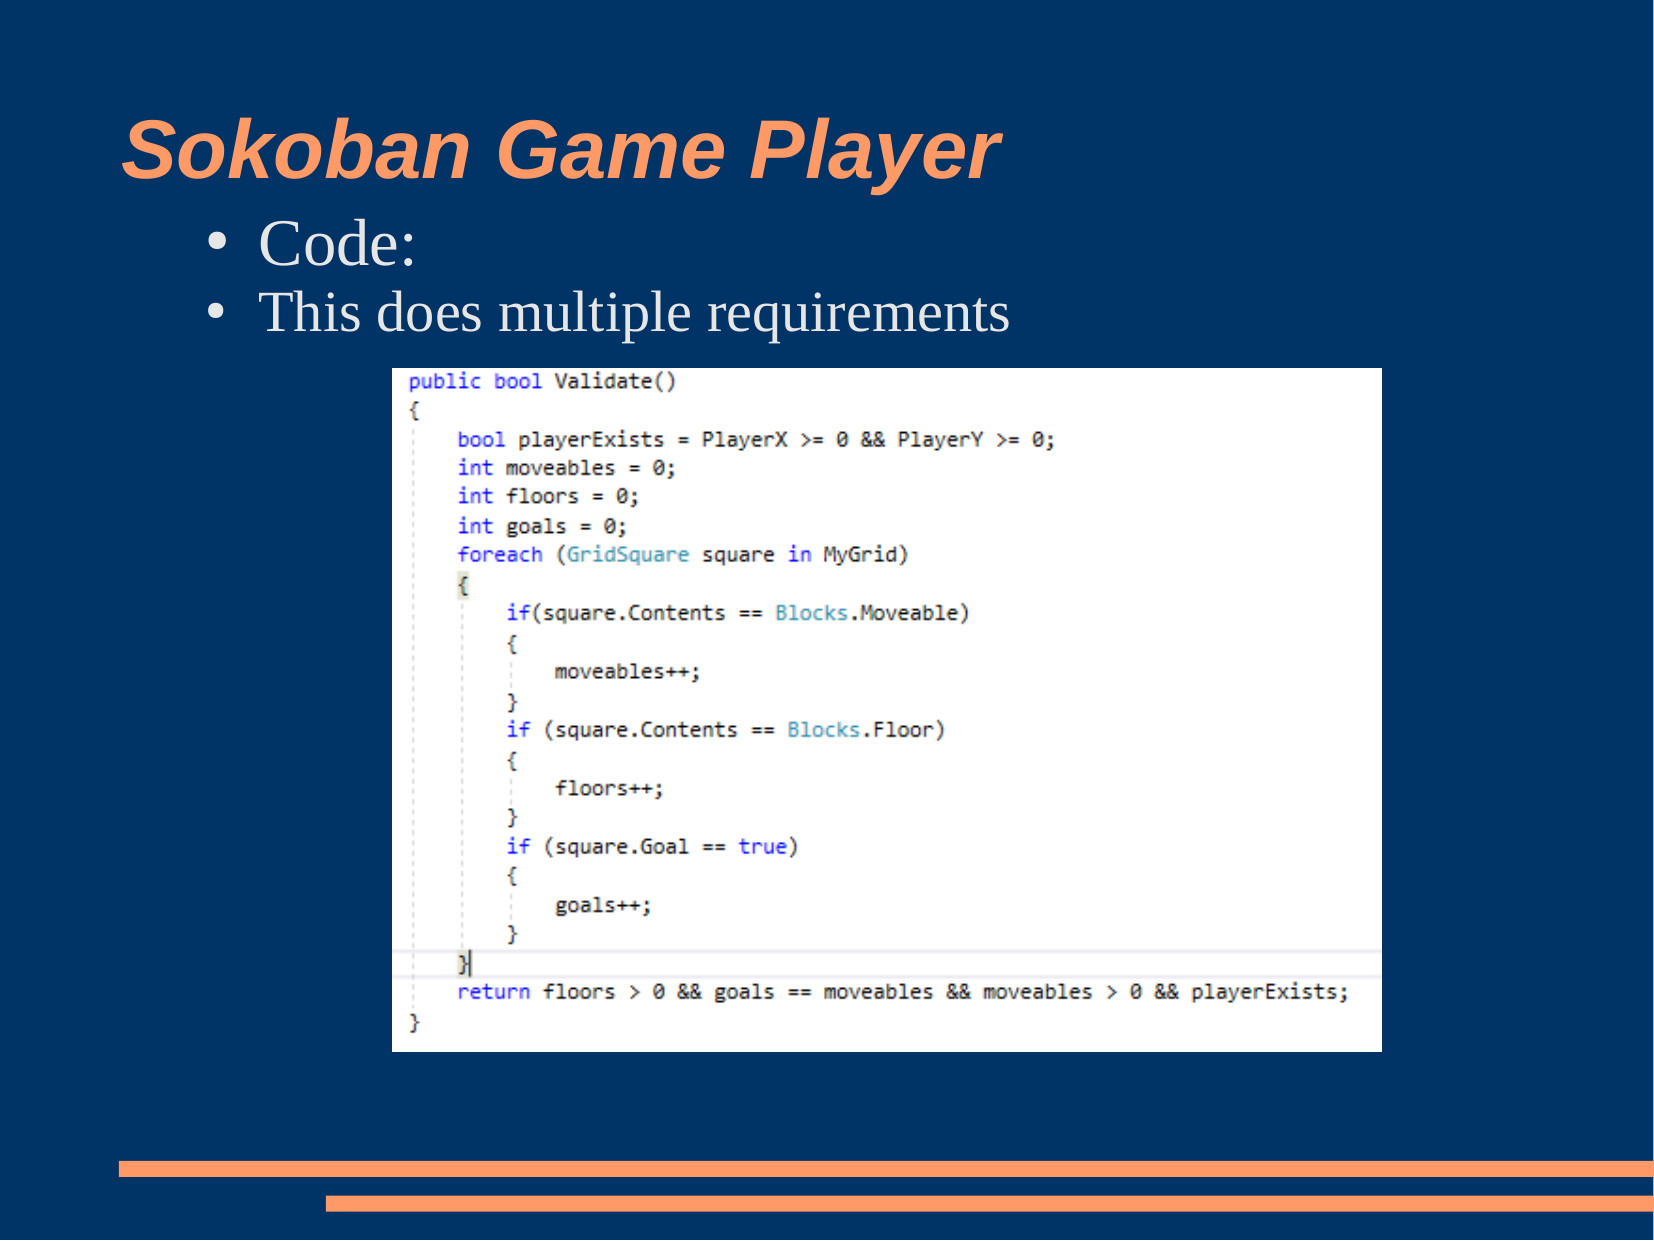

# Sokoban Game Player
Code:
This does multiple requirements